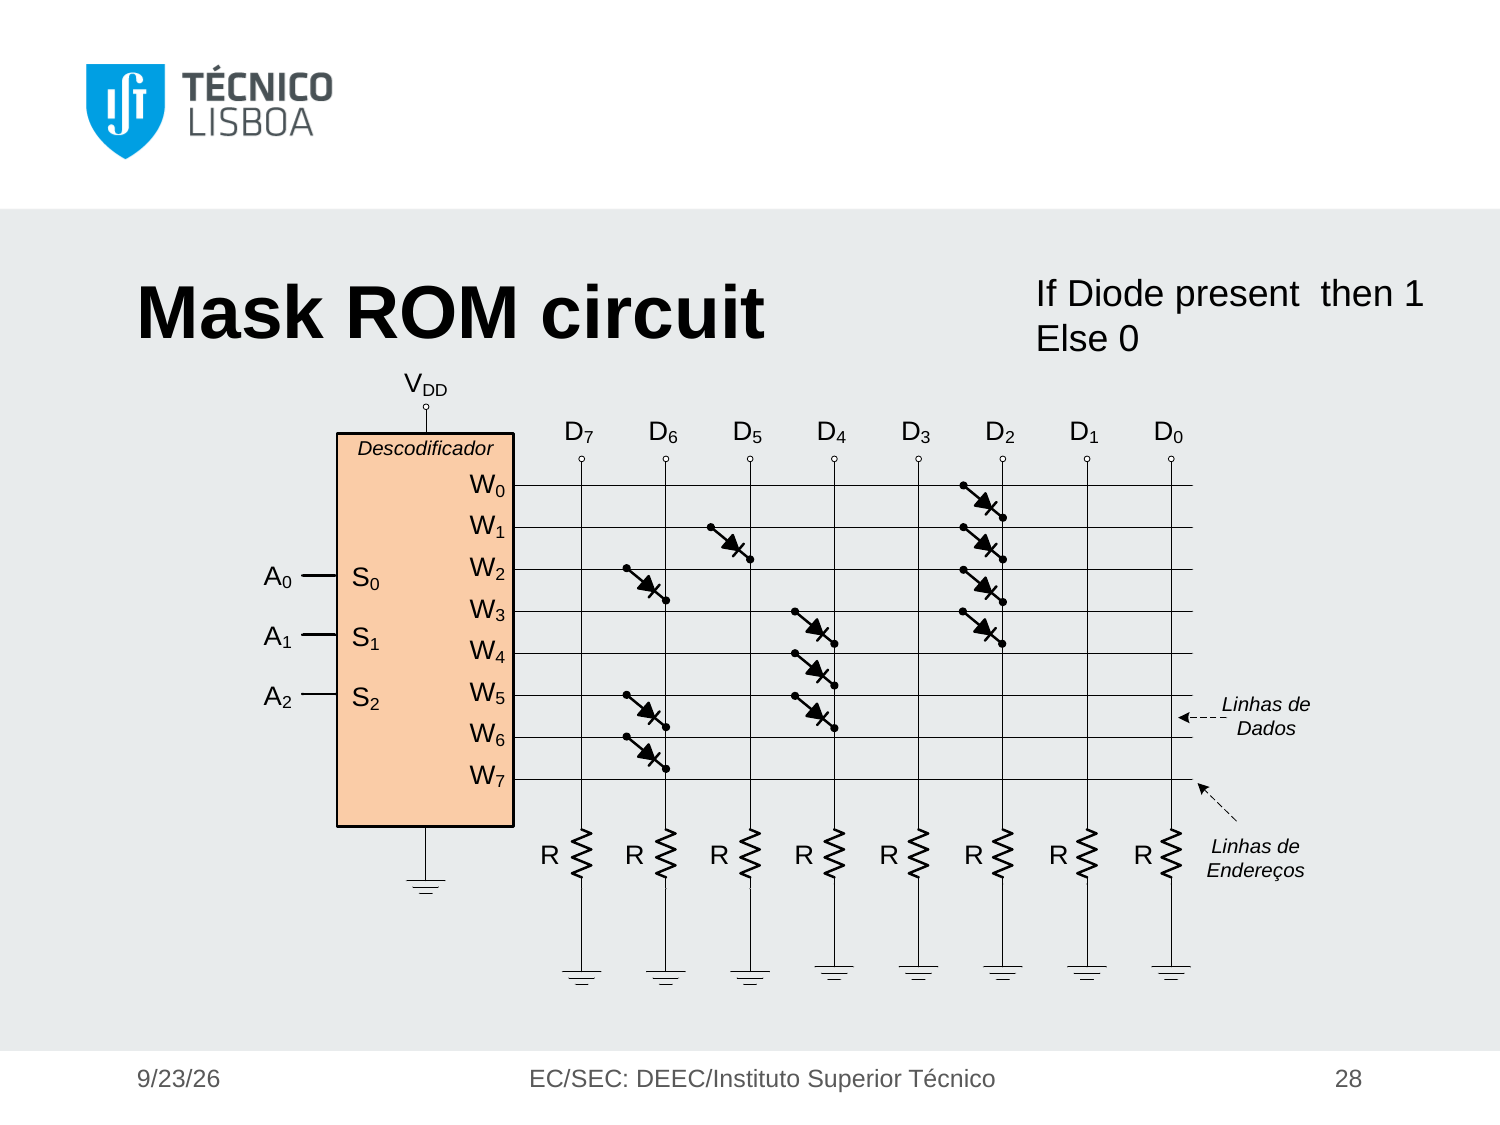

# Mask ROM circuit
If Diode present then 1
Else 0
EC/SEC: DEEC/Instituto Superior Técnico